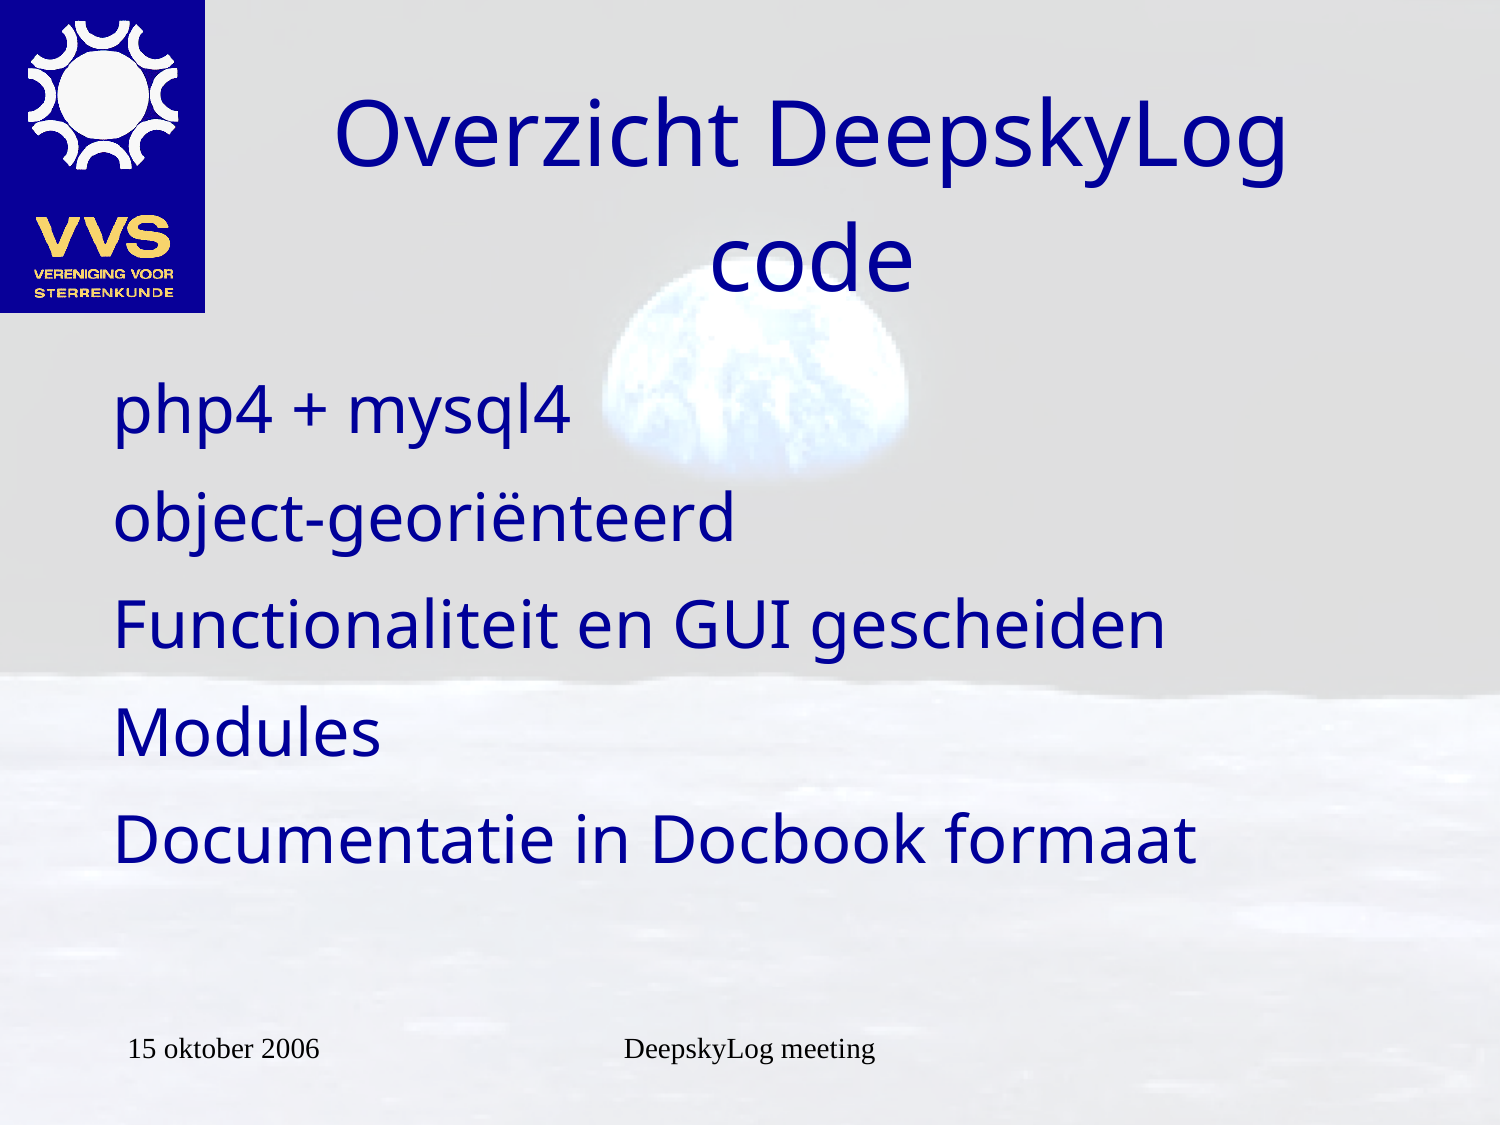

# Overzicht DeepskyLog code
php4 + mysql4
object-georiënteerd
Functionaliteit en GUI gescheiden
Modules
Documentatie in Docbook formaat
15 oktober 2006
DeepskyLog meeting